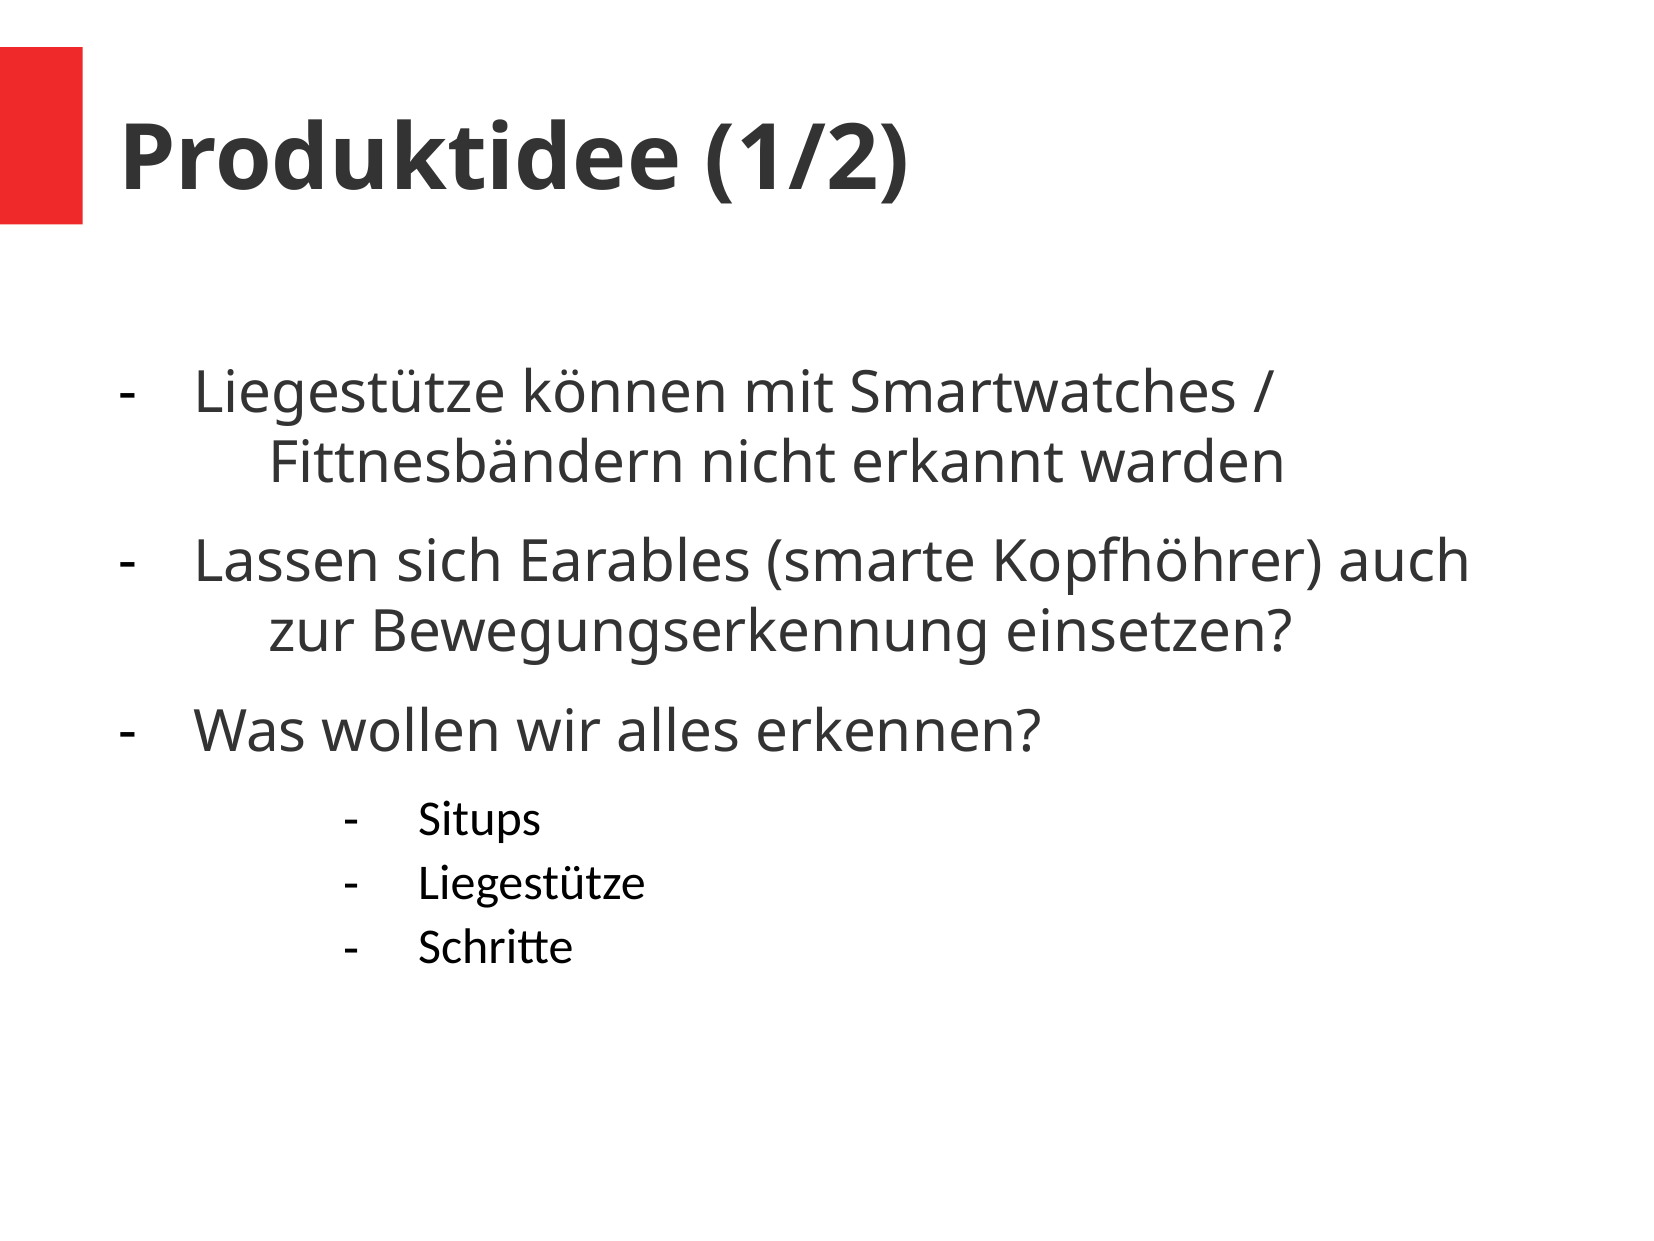

# Produktidee (1/2)
Liegestütze können mit Smartwatches / Fittnesbändern nicht erkannt warden
Lassen sich Earables (smarte Kopfhöhrer) auch zur Bewegungserkennung einsetzen?
Was wollen wir alles erkennen?
Situps
Liegestütze
Schritte